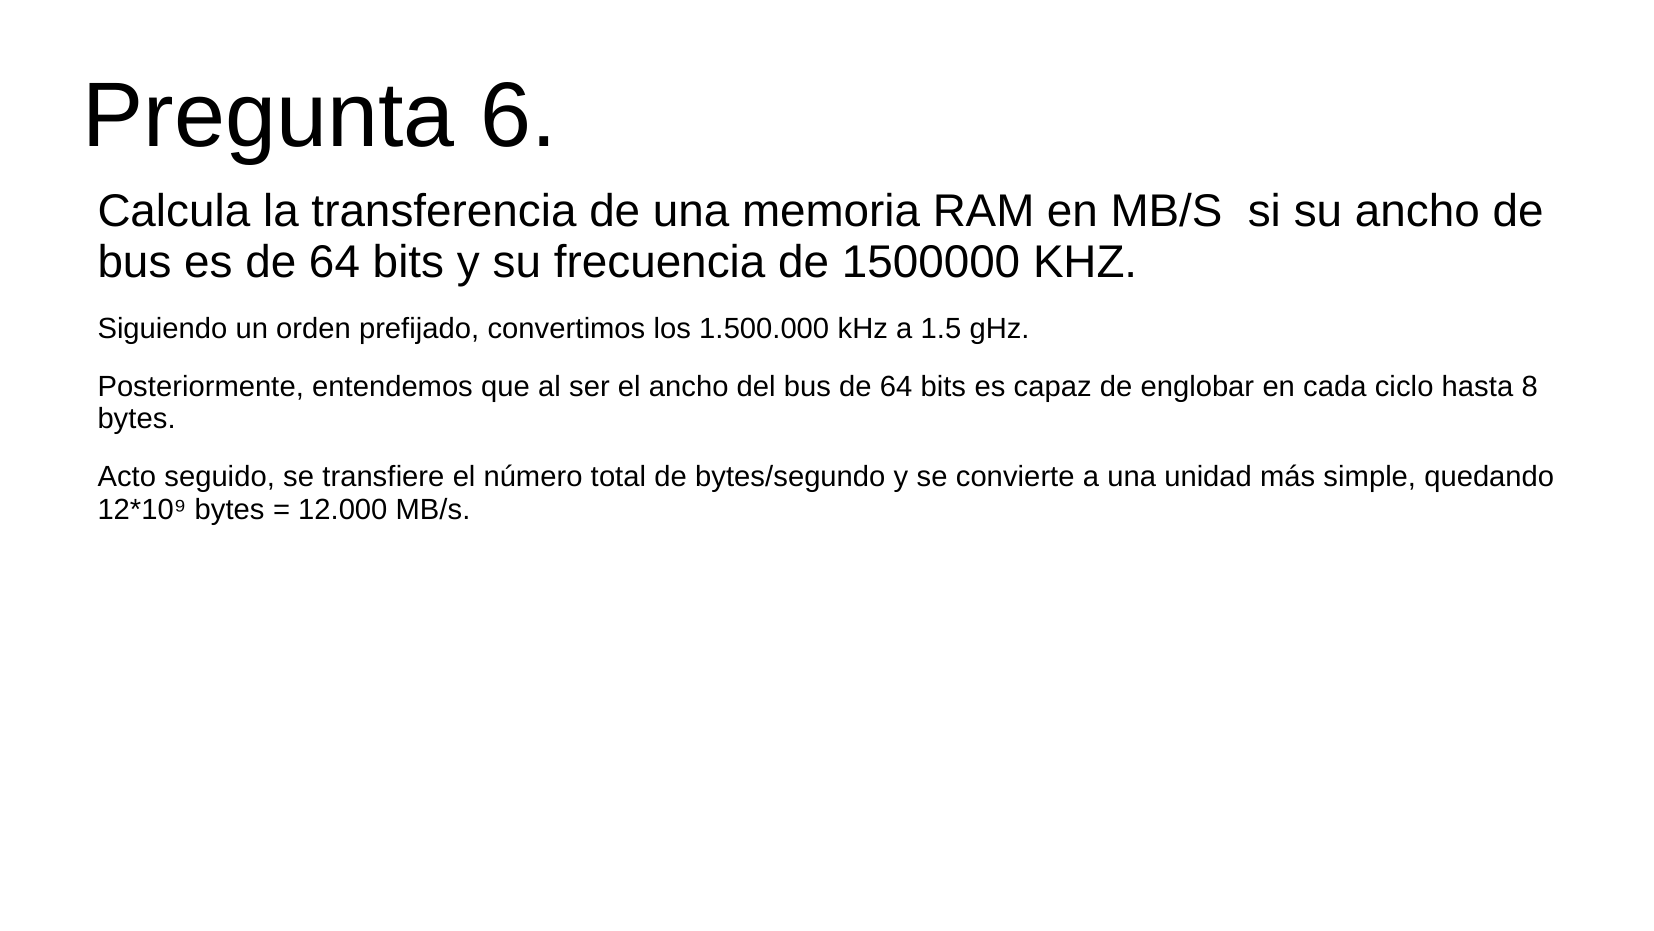

# Pregunta 6.
Calcula la transferencia de una memoria RAM en MB/S si su ancho de bus es de 64 bits y su frecuencia de 1500000 KHZ.
Siguiendo un orden prefijado, convertimos los 1.500.000 kHz a 1.5 gHz.
Posteriormente, entendemos que al ser el ancho del bus de 64 bits es capaz de englobar en cada ciclo hasta 8 bytes.
Acto seguido, se transfiere el número total de bytes/segundo y se convierte a una unidad más simple, quedando 12*10⁹ bytes = 12.000 MB/s.